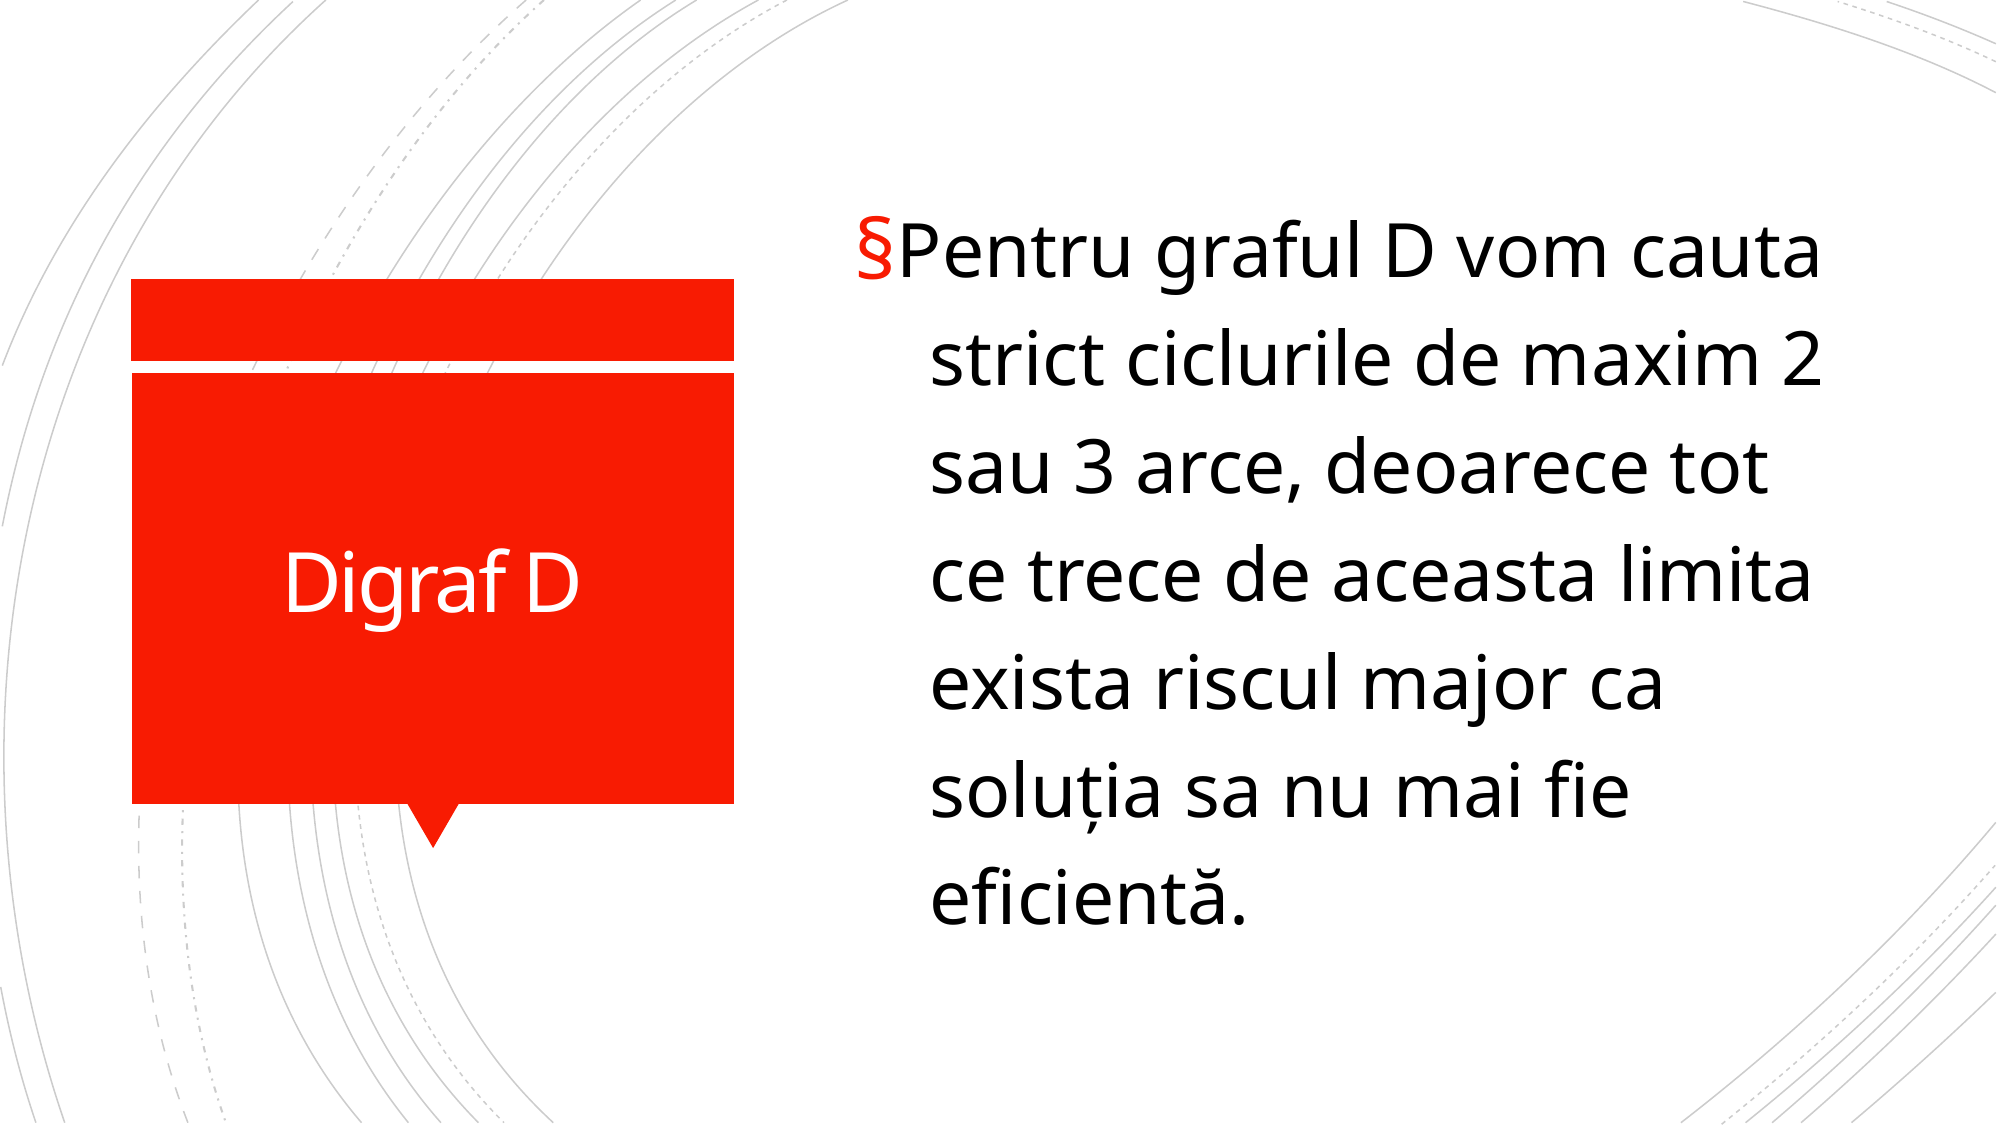

Pentru graful D vom cauta strict ciclurile de maxim 2 sau 3 arce, deoarece tot ce trece de aceasta limita exista riscul major ca soluția sa nu mai fie eficientă.
# Digraf D